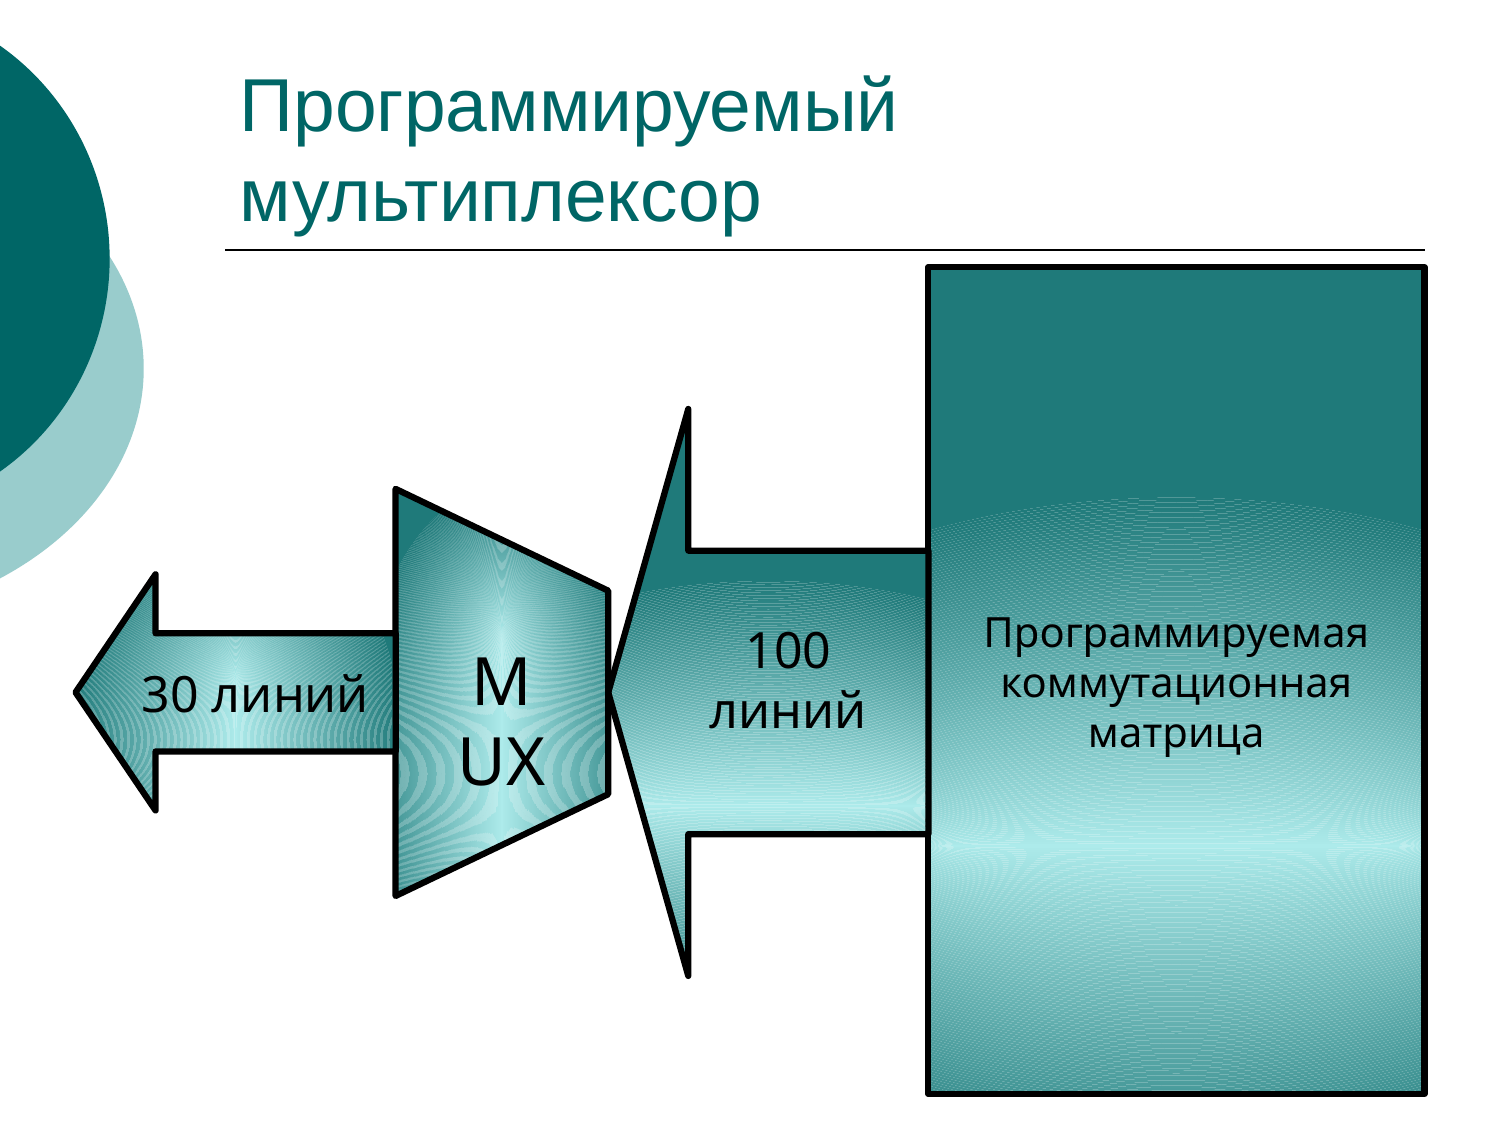

# Программируемый мультиплексор
Программируемая коммутационная матрица
100 линий
30 линий
MUX